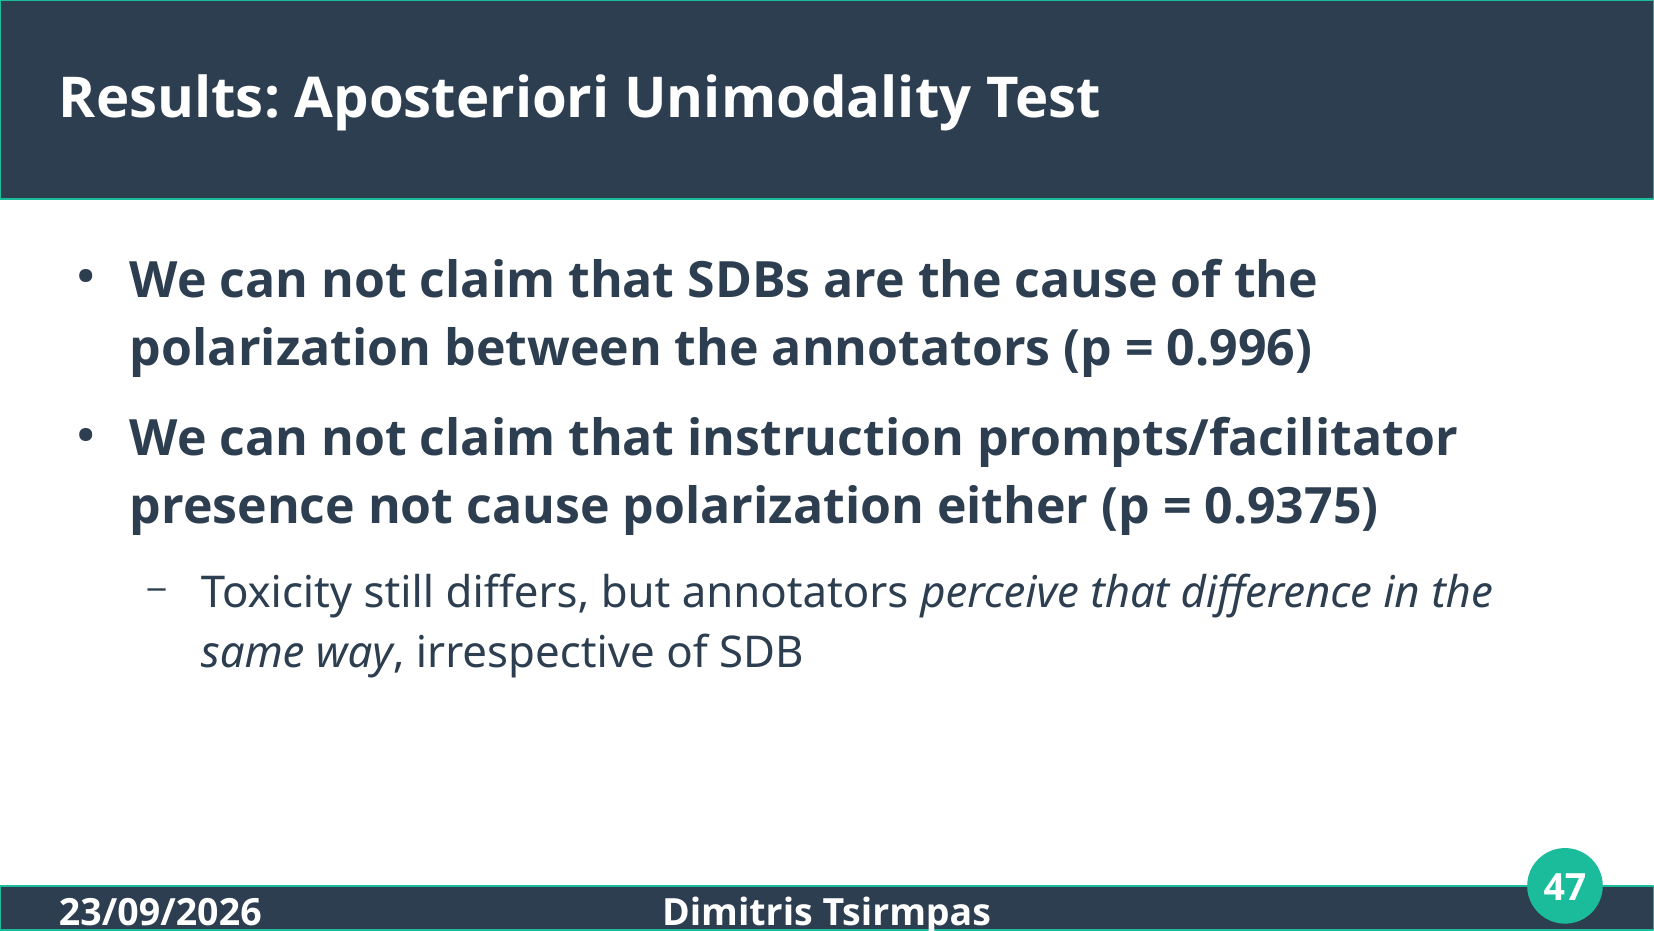

# Results: Aposteriori Unimodality Test
We can not claim that SDBs are the cause of the polarization between the annotators (p = 0.996)
We can not claim that instruction prompts/facilitator presence not cause polarization either (p = 0.9375)
Toxicity still differs, but annotators perceive that difference in the same way, irrespective of SDB
47
Dimitris Tsirmpas